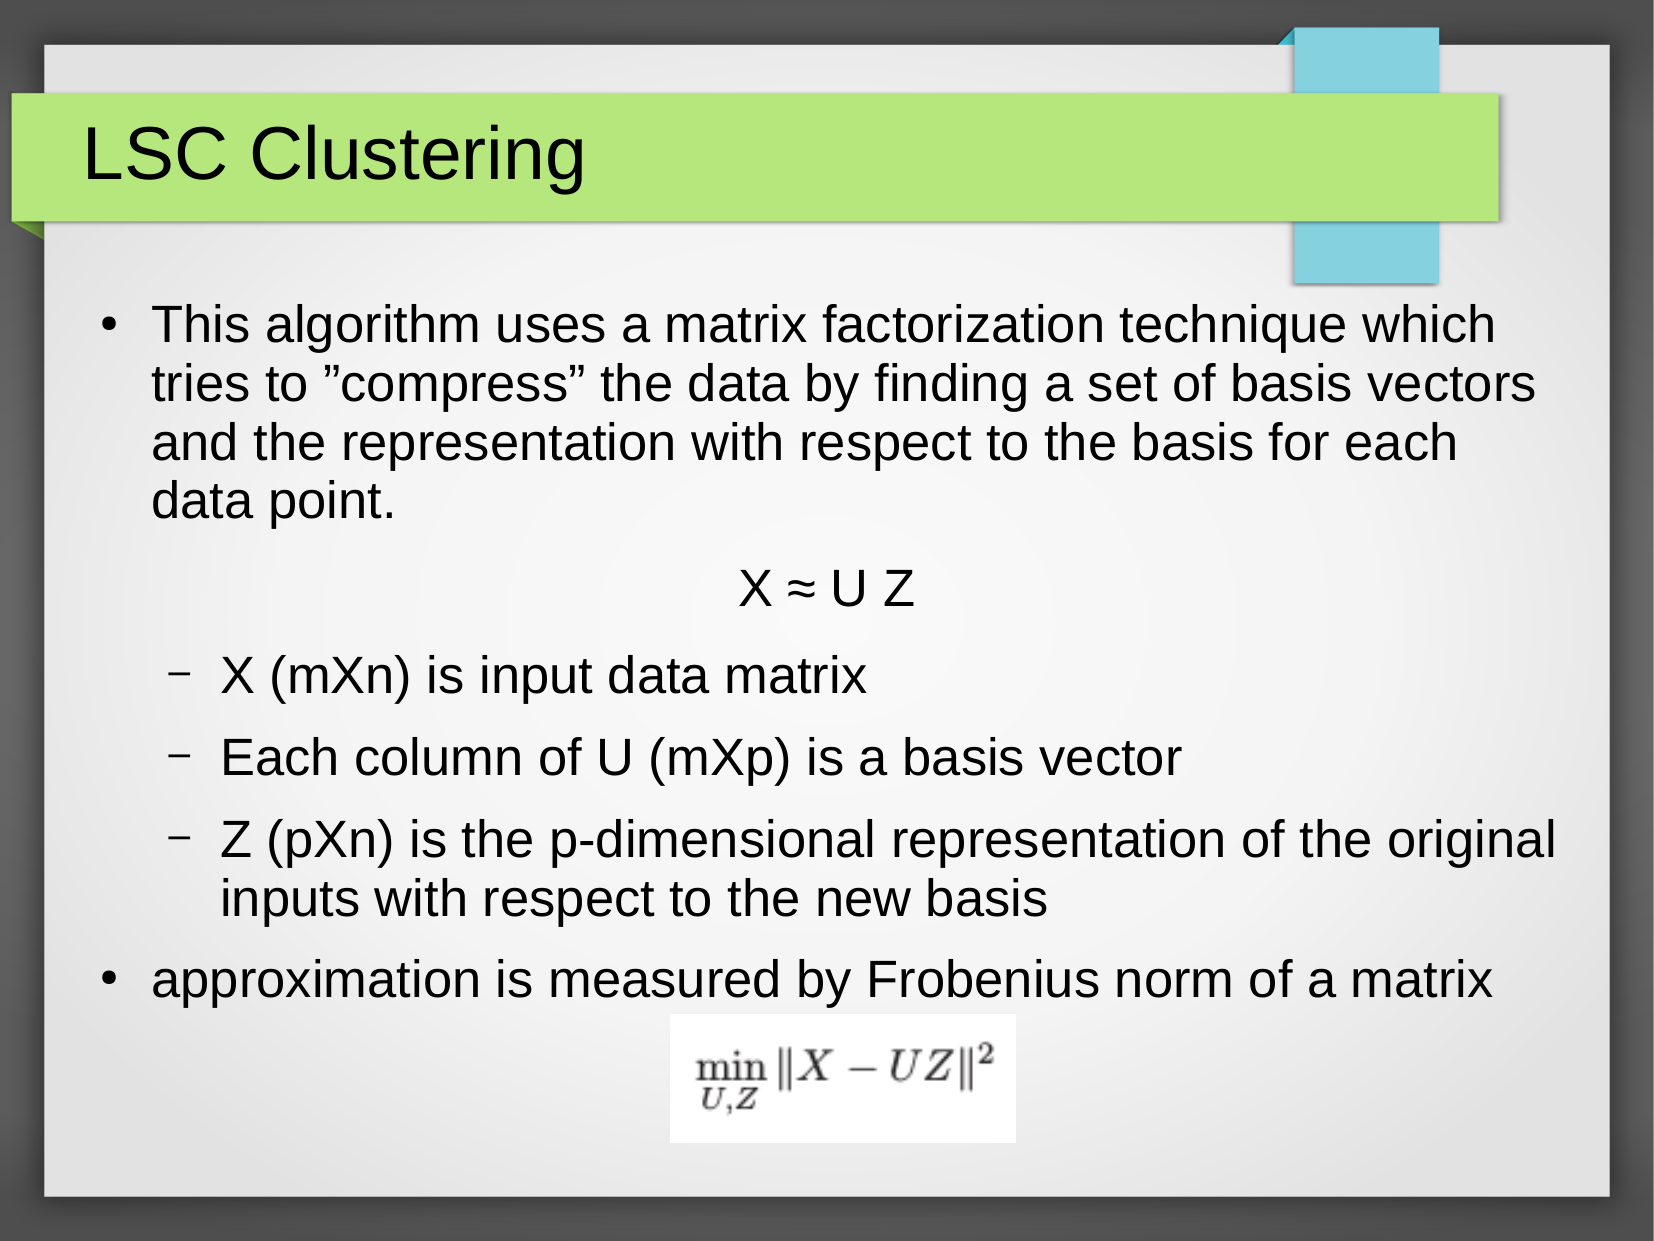

# LSC Clustering
This algorithm uses a matrix factorization technique which tries to ”compress” the data by finding a set of basis vectors and the representation with respect to the basis for each data point.
X ≈ U Z
X (mXn) is input data matrix
Each column of U (mXp) is a basis vector
Z (pXn) is the p-dimensional representation of the original inputs with respect to the new basis
approximation is measured by Frobenius norm of a matrix